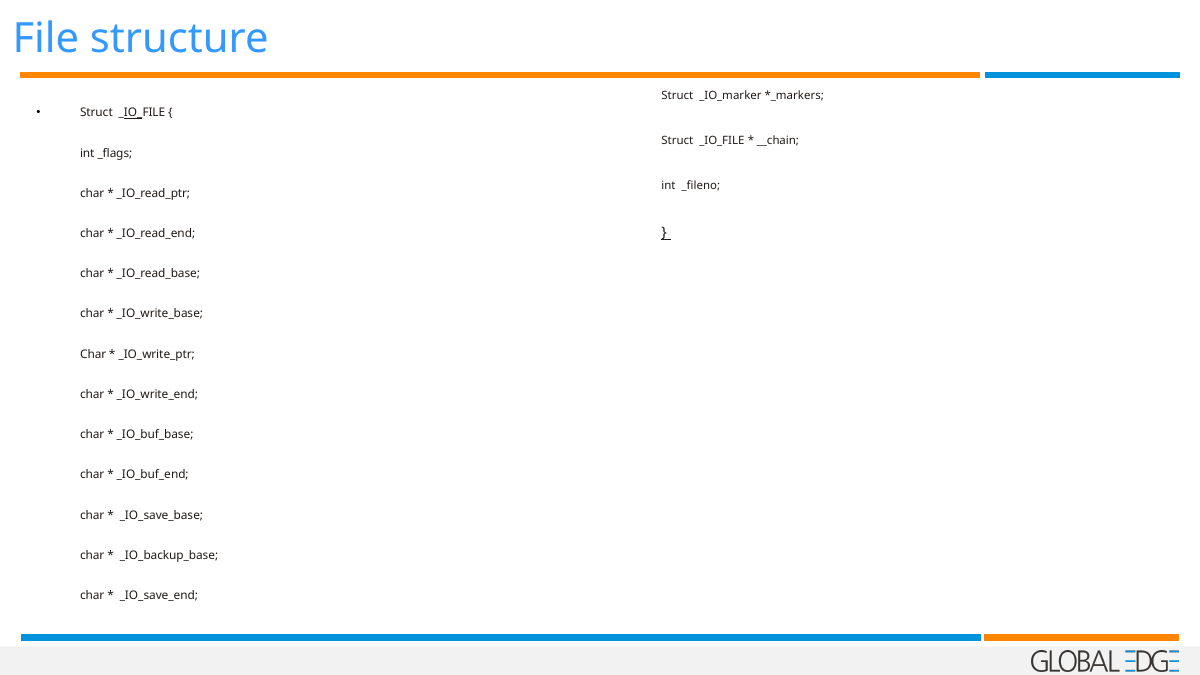

# File structure
Struct _IO_FILE {
int _flags;
char * _IO_read_ptr;
char * _IO_read_end;
char * _IO_read_base;
char * _IO_write_base;
Char * _IO_write_ptr;
char * _IO_write_end;
char * _IO_buf_base;
char * _IO_buf_end;
char * _IO_save_base;
char * _IO_backup_base;
char * _IO_save_end;
Struct _IO_marker *_markers;
Struct _IO_FILE * __chain;
int _fileno;
}